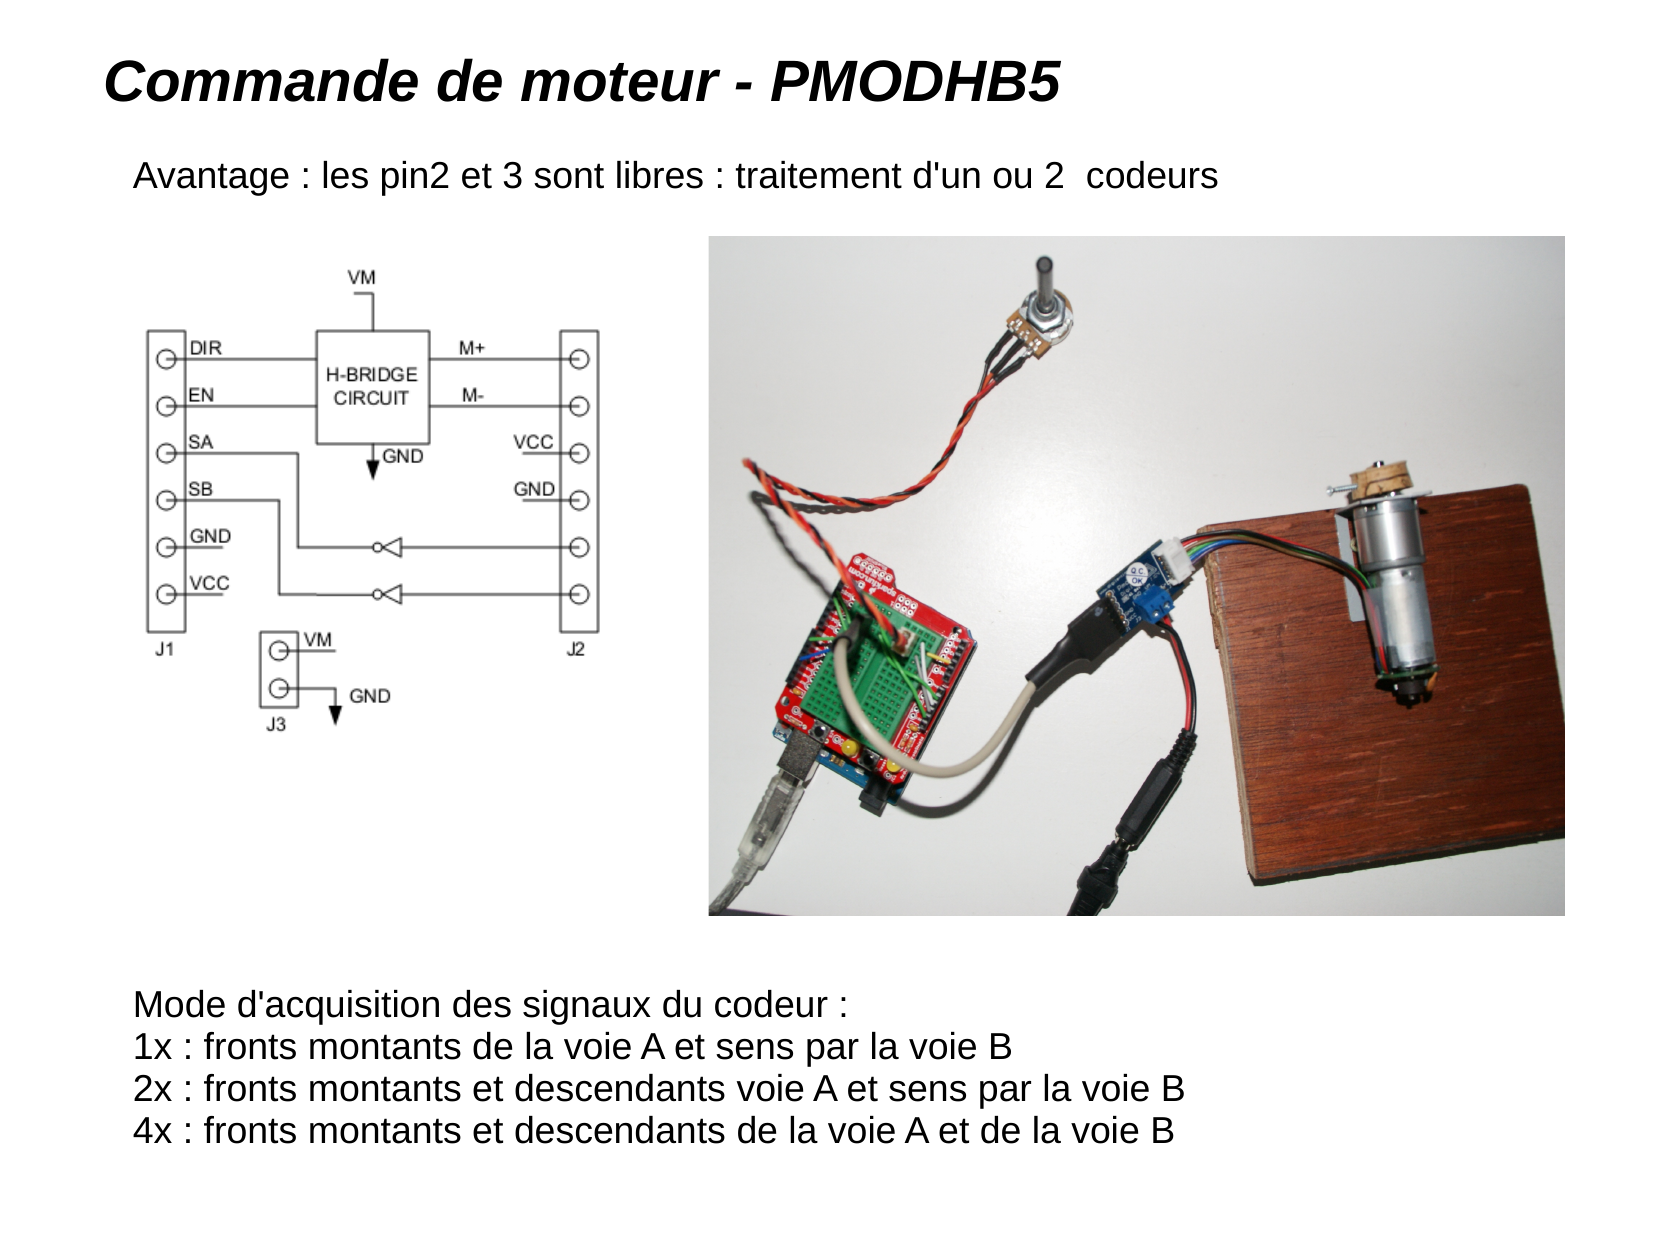

Commande de moteur - PMODHB5
Avantage : les pin2 et 3 sont libres : traitement d'un ou 2 codeurs
Mode d'acquisition des signaux du codeur :
1x : fronts montants de la voie A et sens par la voie B
2x : fronts montants et descendants voie A et sens par la voie B
4x : fronts montants et descendants de la voie A et de la voie B